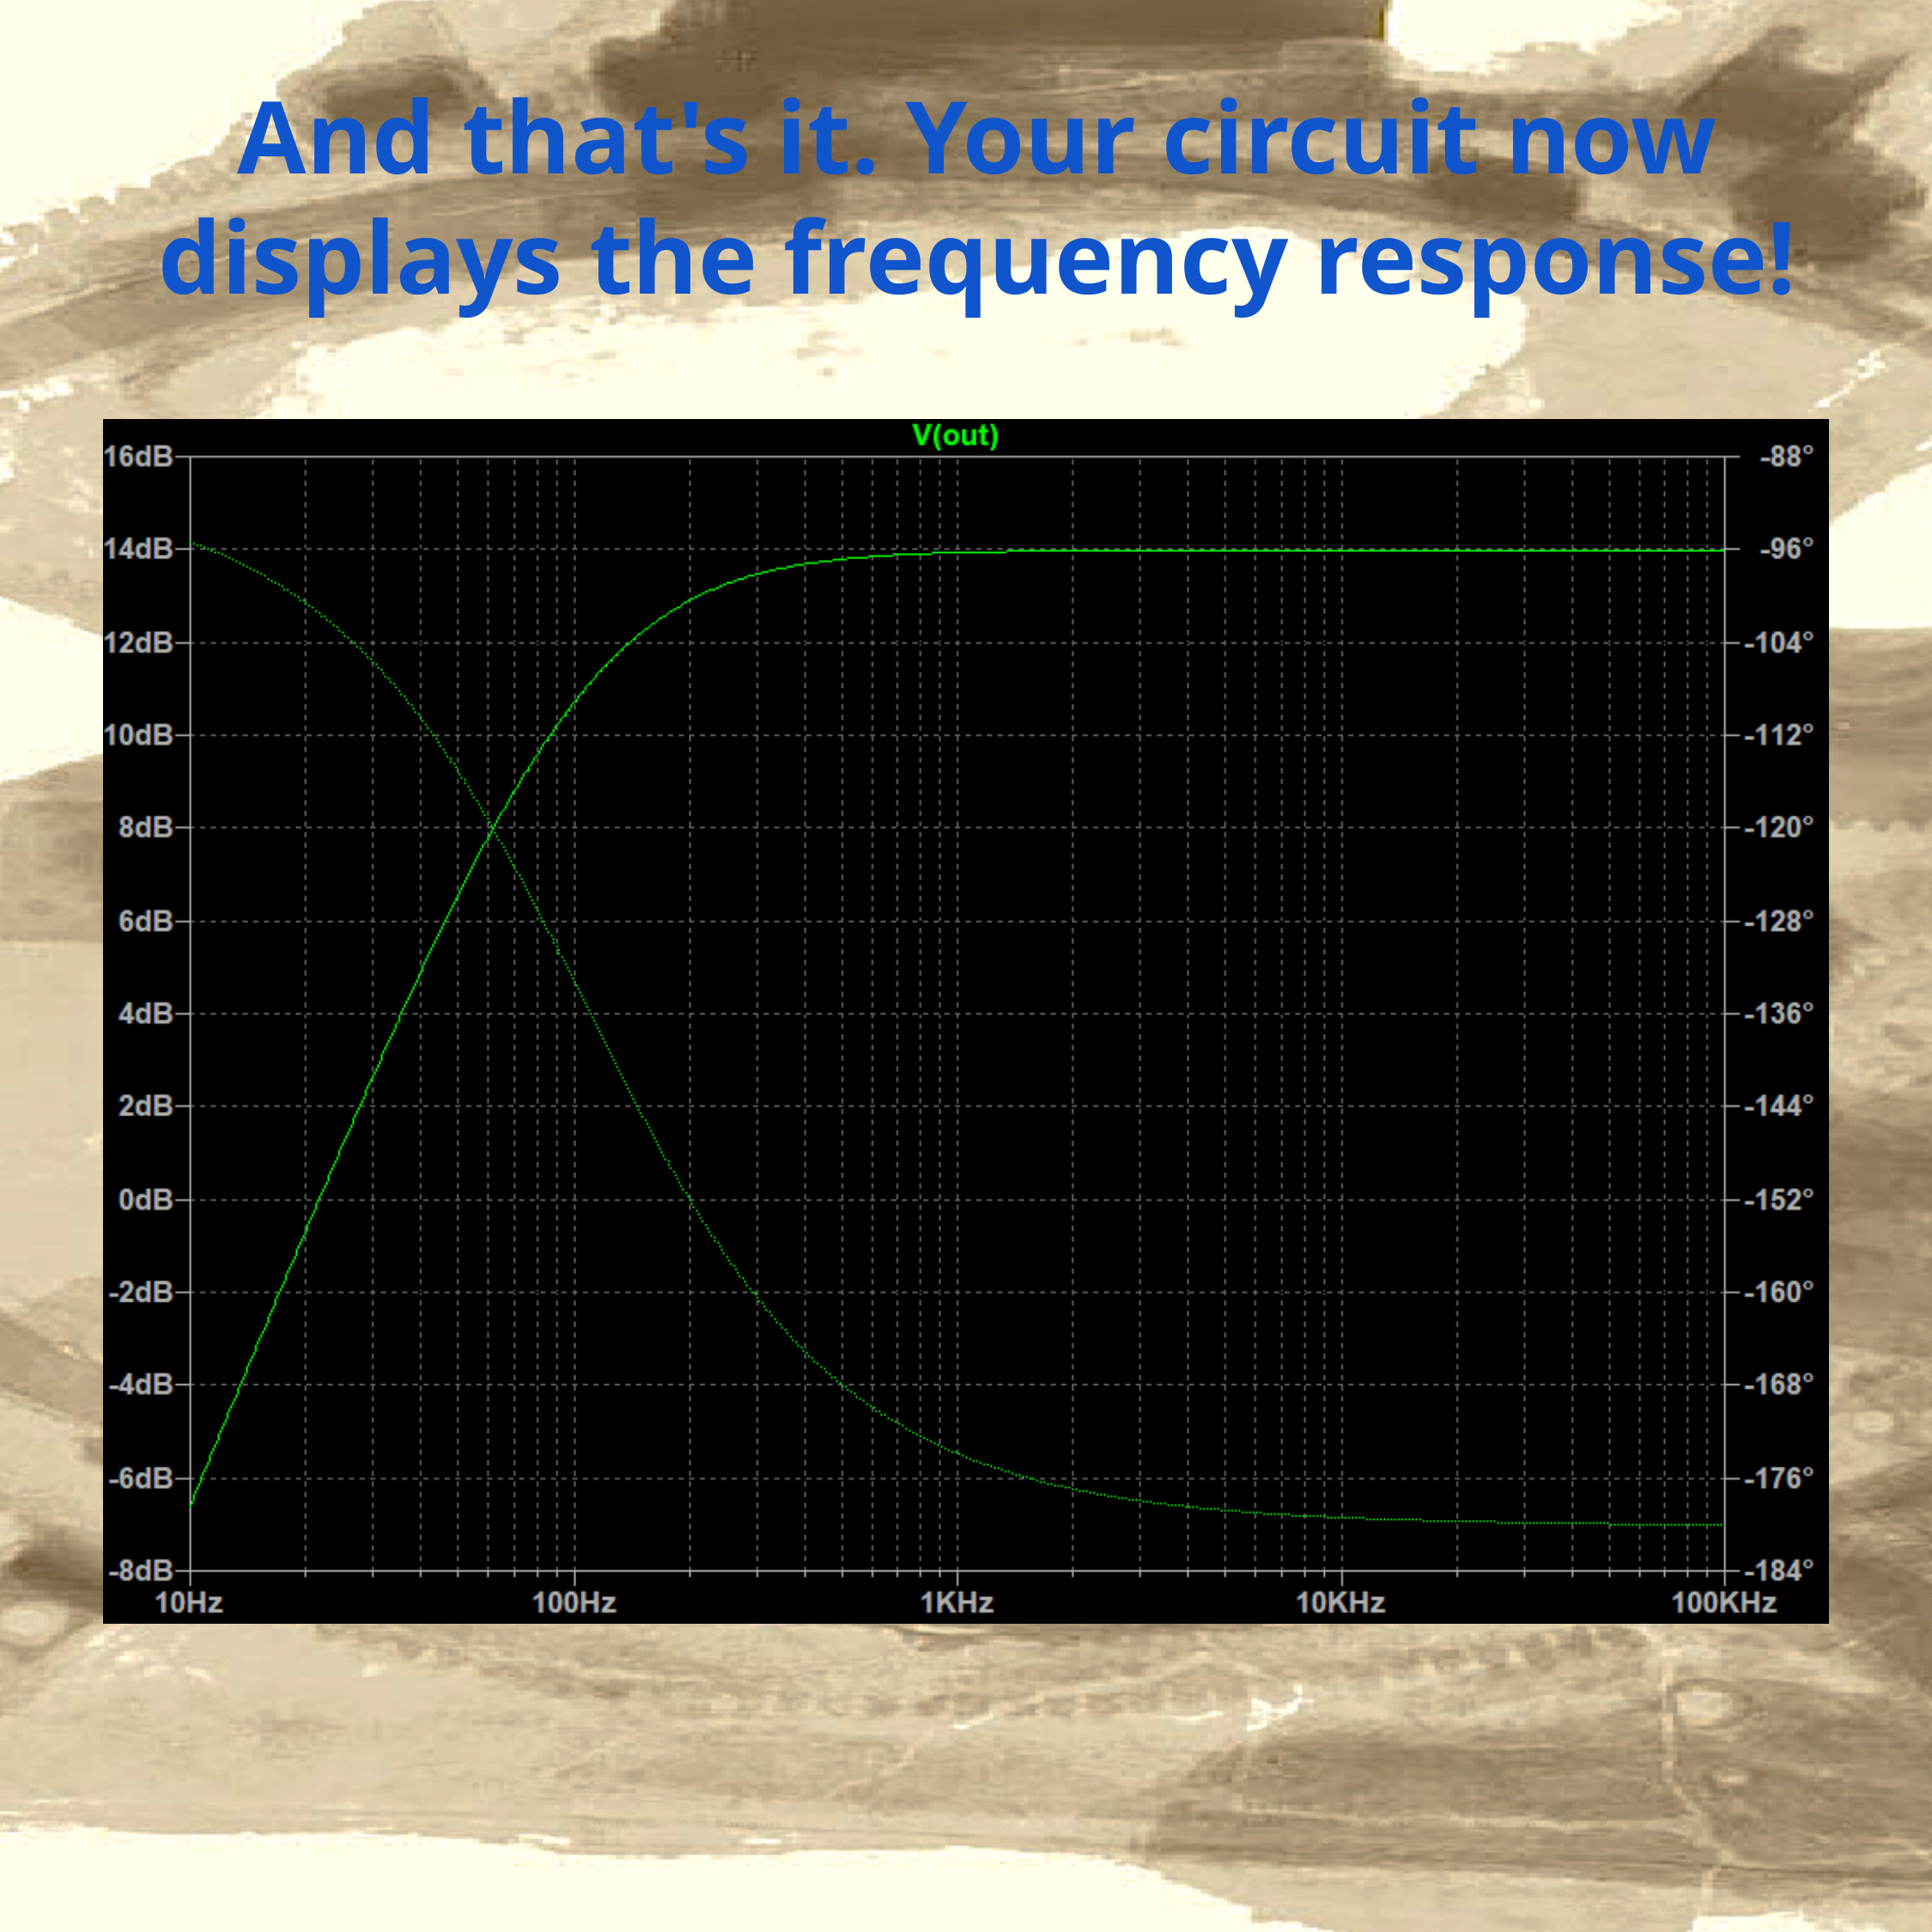

And that's it. Your circuit now displays the frequency response!